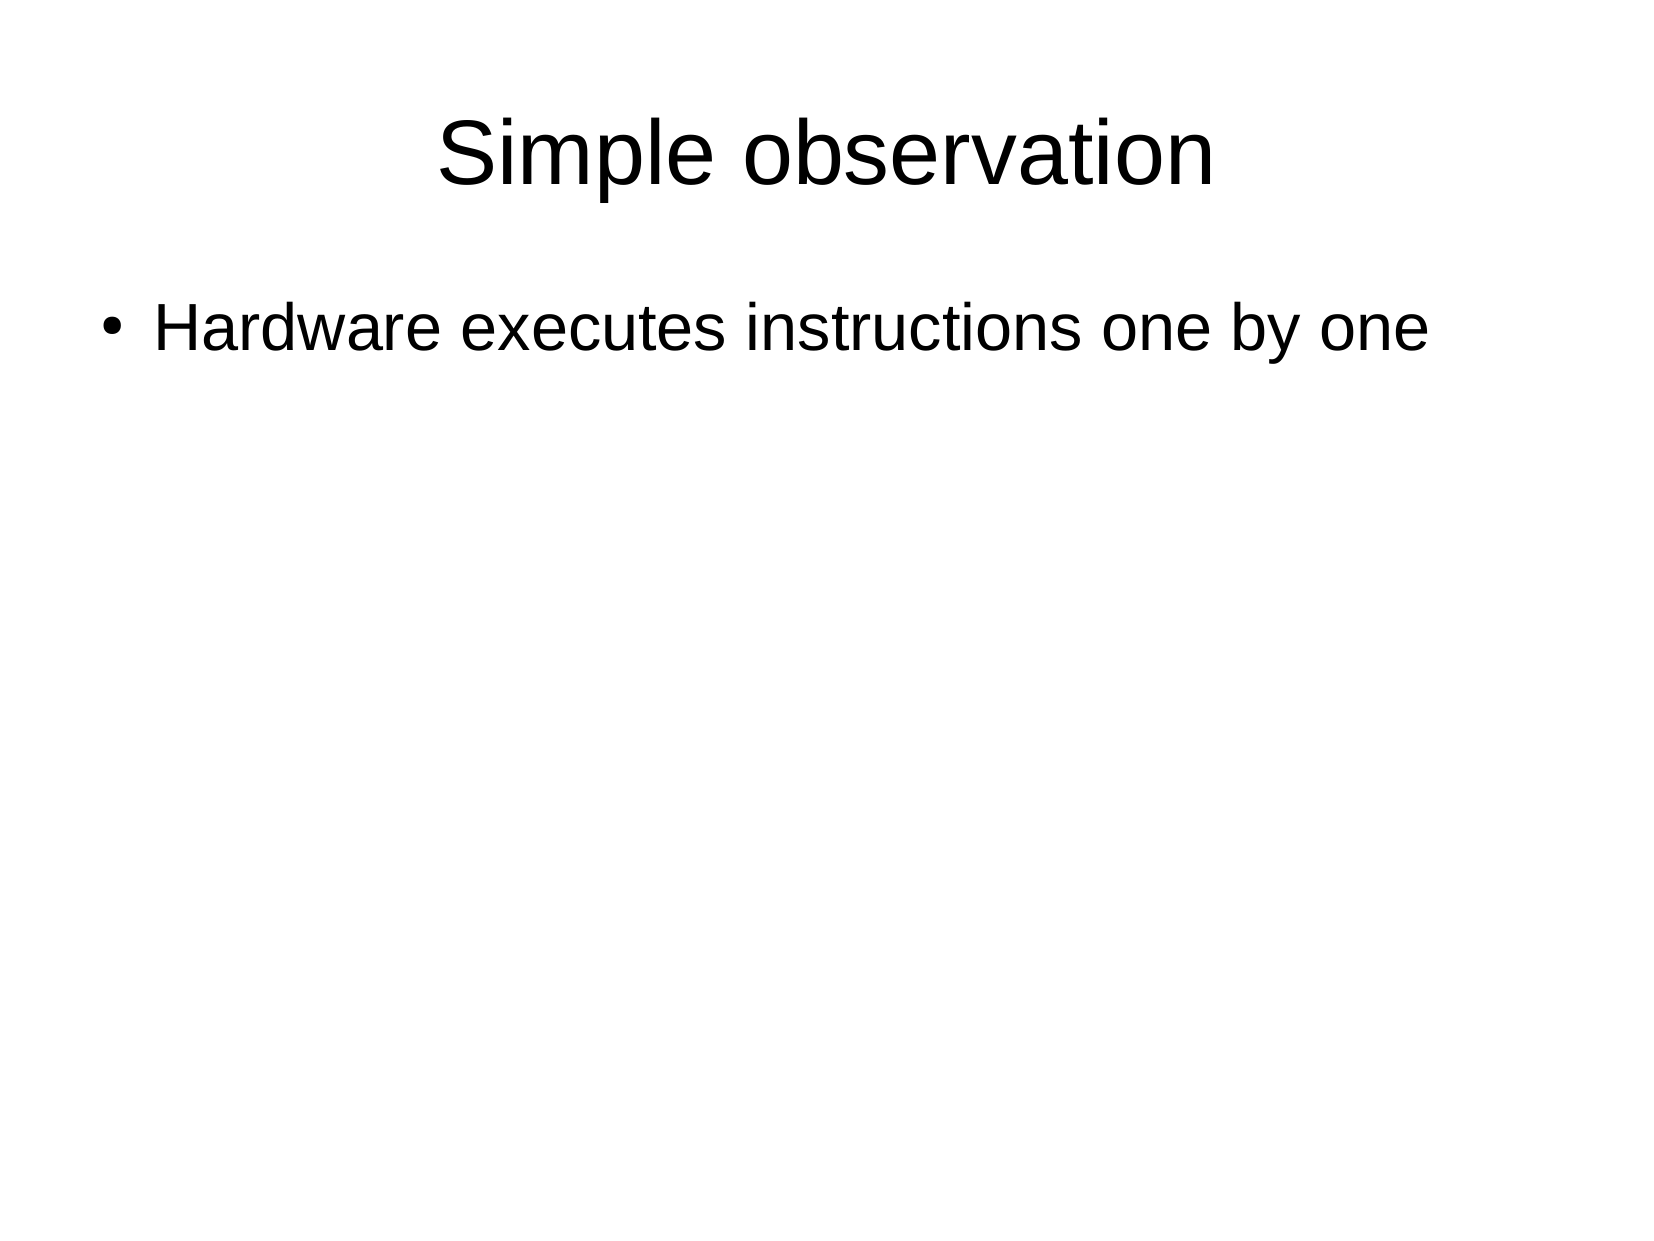

# Simple observation
Hardware executes instructions one by one